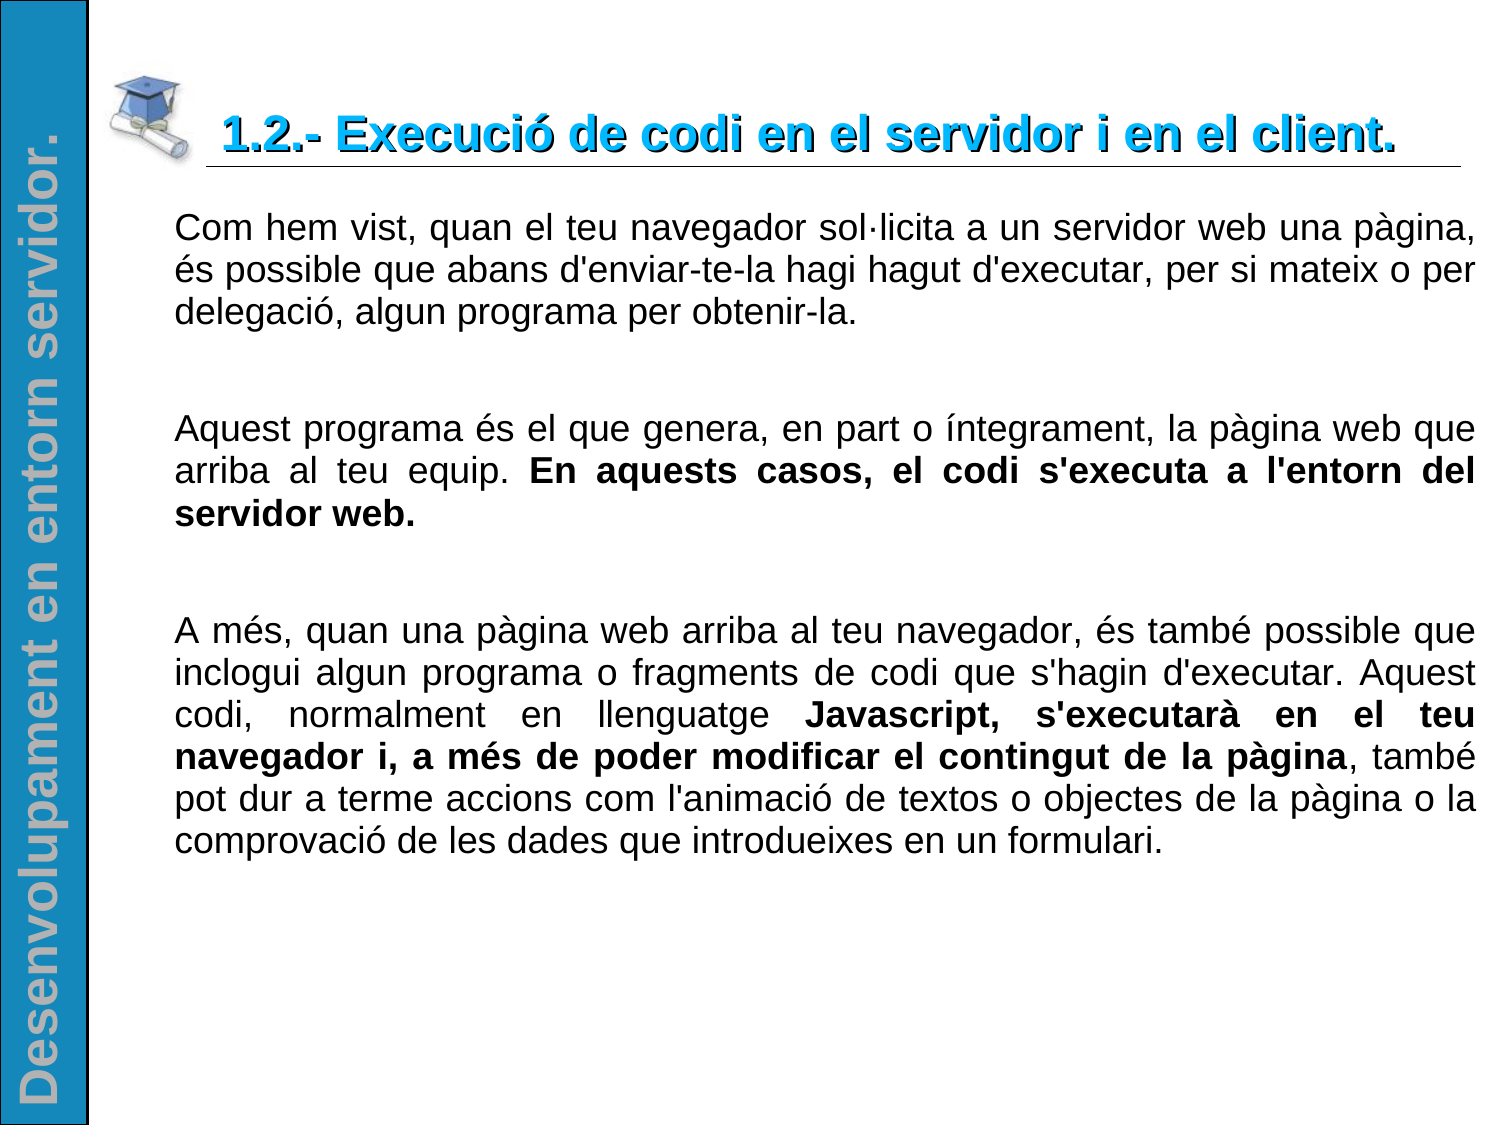

# 1.2.- Execució de codi en el servidor i en el client.
Com hem vist, quan el teu navegador sol·licita a un servidor web una pàgina, és possible que abans d'enviar-te-la hagi hagut d'executar, per si mateix o per delegació, algun programa per obtenir-la.
Aquest programa és el que genera, en part o íntegrament, la pàgina web que arriba al teu equip. En aquests casos, el codi s'executa a l'entorn del servidor web.
A més, quan una pàgina web arriba al teu navegador, és també possible que inclogui algun programa o fragments de codi que s'hagin d'executar. Aquest codi, normalment en llenguatge Javascript, s'executarà en el teu navegador i, a més de poder modificar el contingut de la pàgina, també pot dur a terme accions com l'animació de textos o objectes de la pàgina o la comprovació de les dades que introdueixes en un formulari.